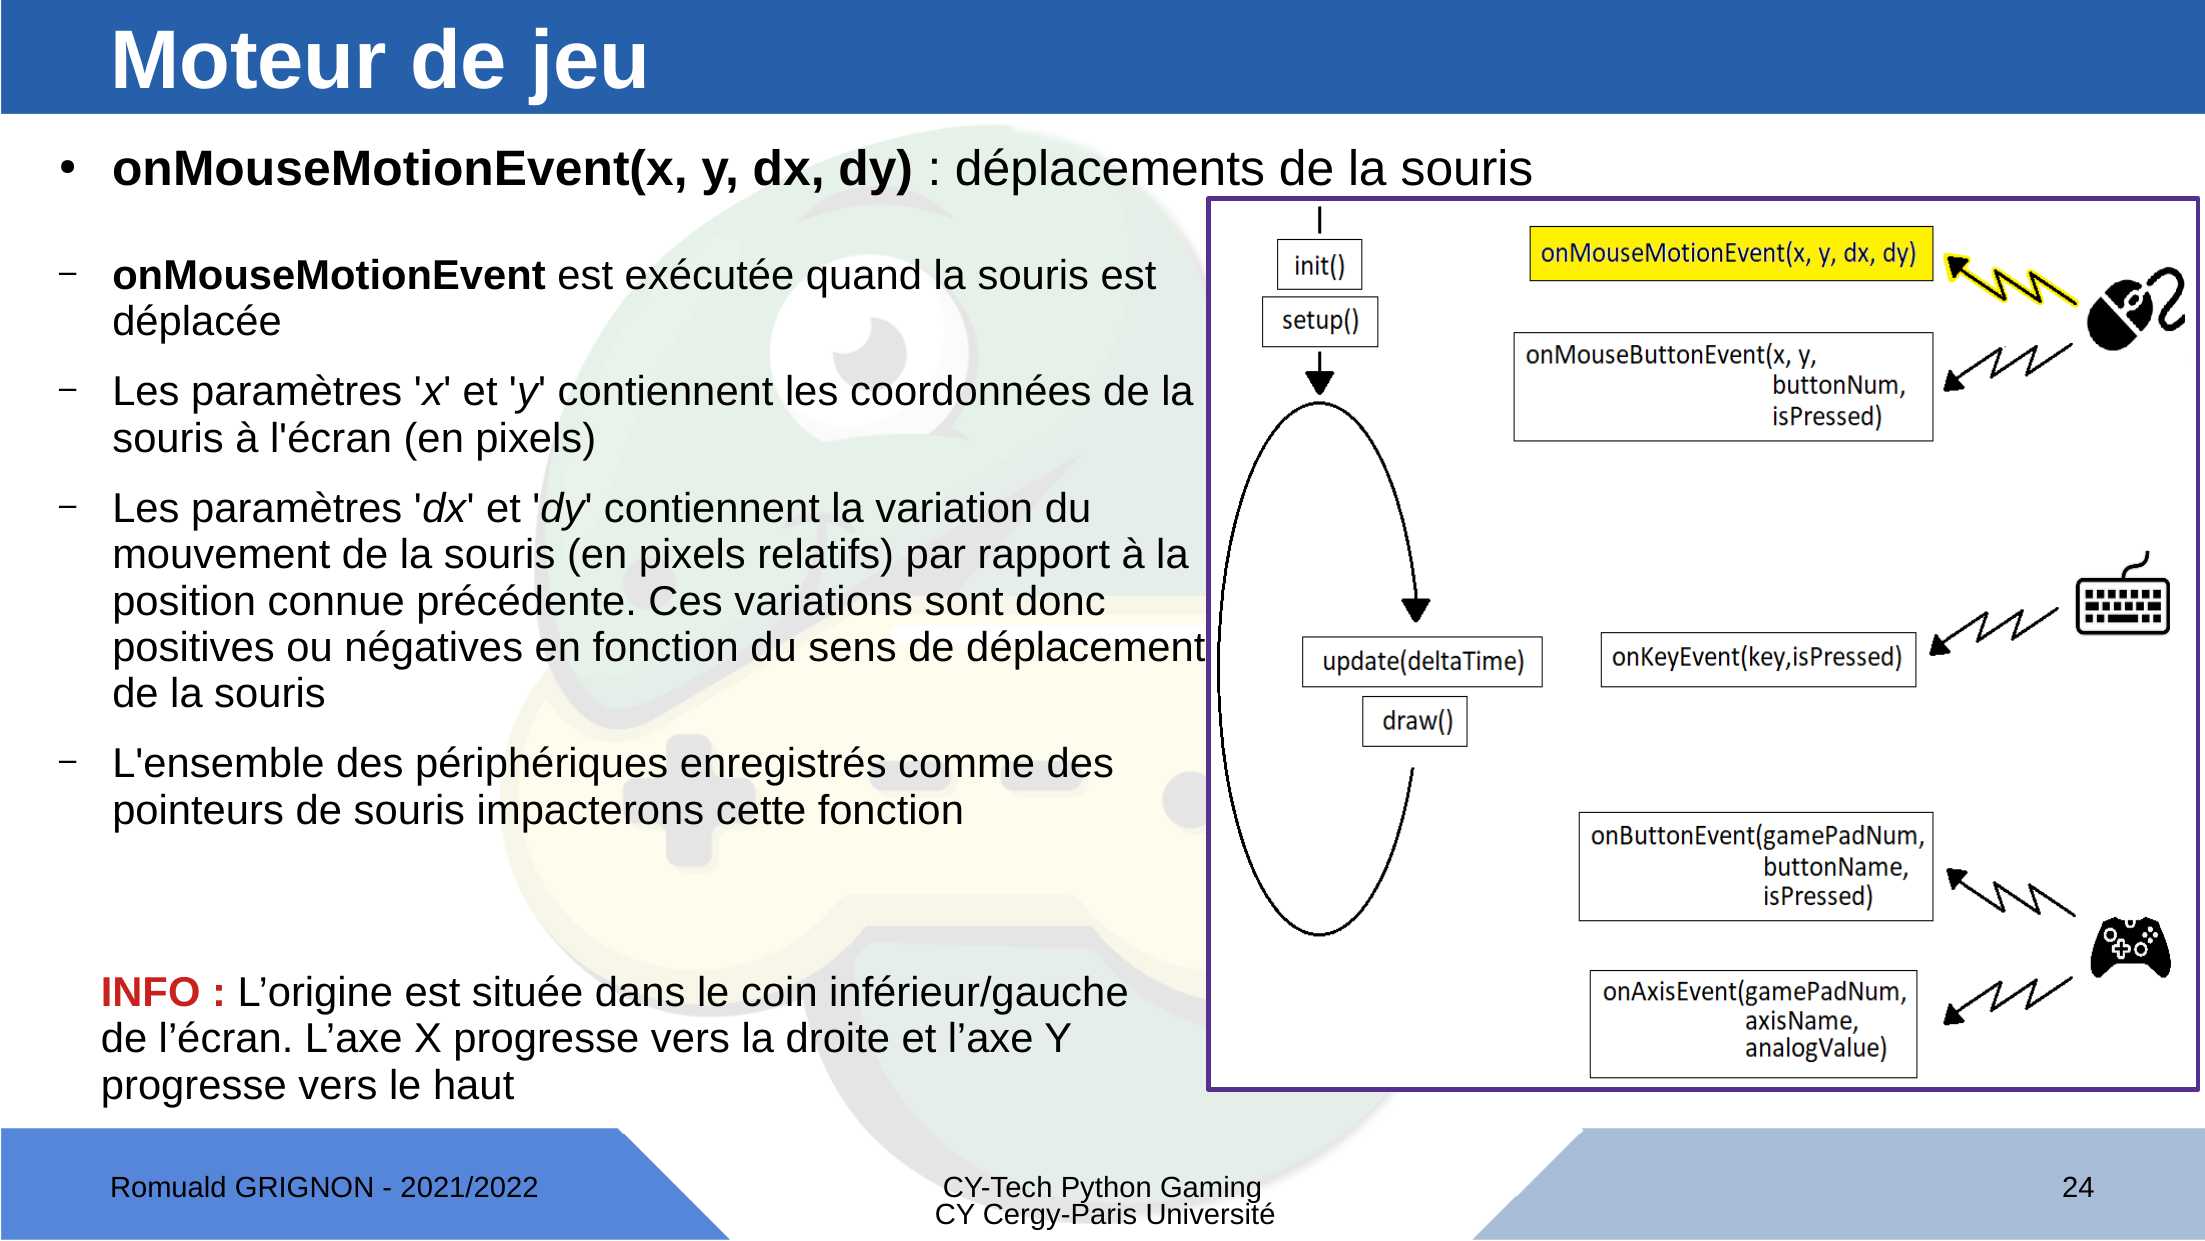

# Moteur de jeu
onMouseMotionEvent(x, y, dx, dy) : déplacements de la souris
onMouseMotionEvent est exécutée quand la souris est déplacée
Les paramètres 'x' et 'y' contiennent les coordonnées de la souris à l'écran (en pixels)
Les paramètres 'dx' et 'dy' contiennent la variation du mouvement de la souris (en pixels relatifs) par rapport à la position connue précédente. Ces variations sont donc positives ou négatives en fonction du sens de déplacement de la souris
L'ensemble des périphériques enregistrés comme des pointeurs de souris impacterons cette fonction
INFO : L’origine est située dans le coin inférieur/gauche de l’écran. L’axe X progresse vers la droite et l’axe Y progresse vers le haut
Romuald GRIGNON - 2021/2022
 CY-Tech Python Gaming CY Cergy-Paris Université
24